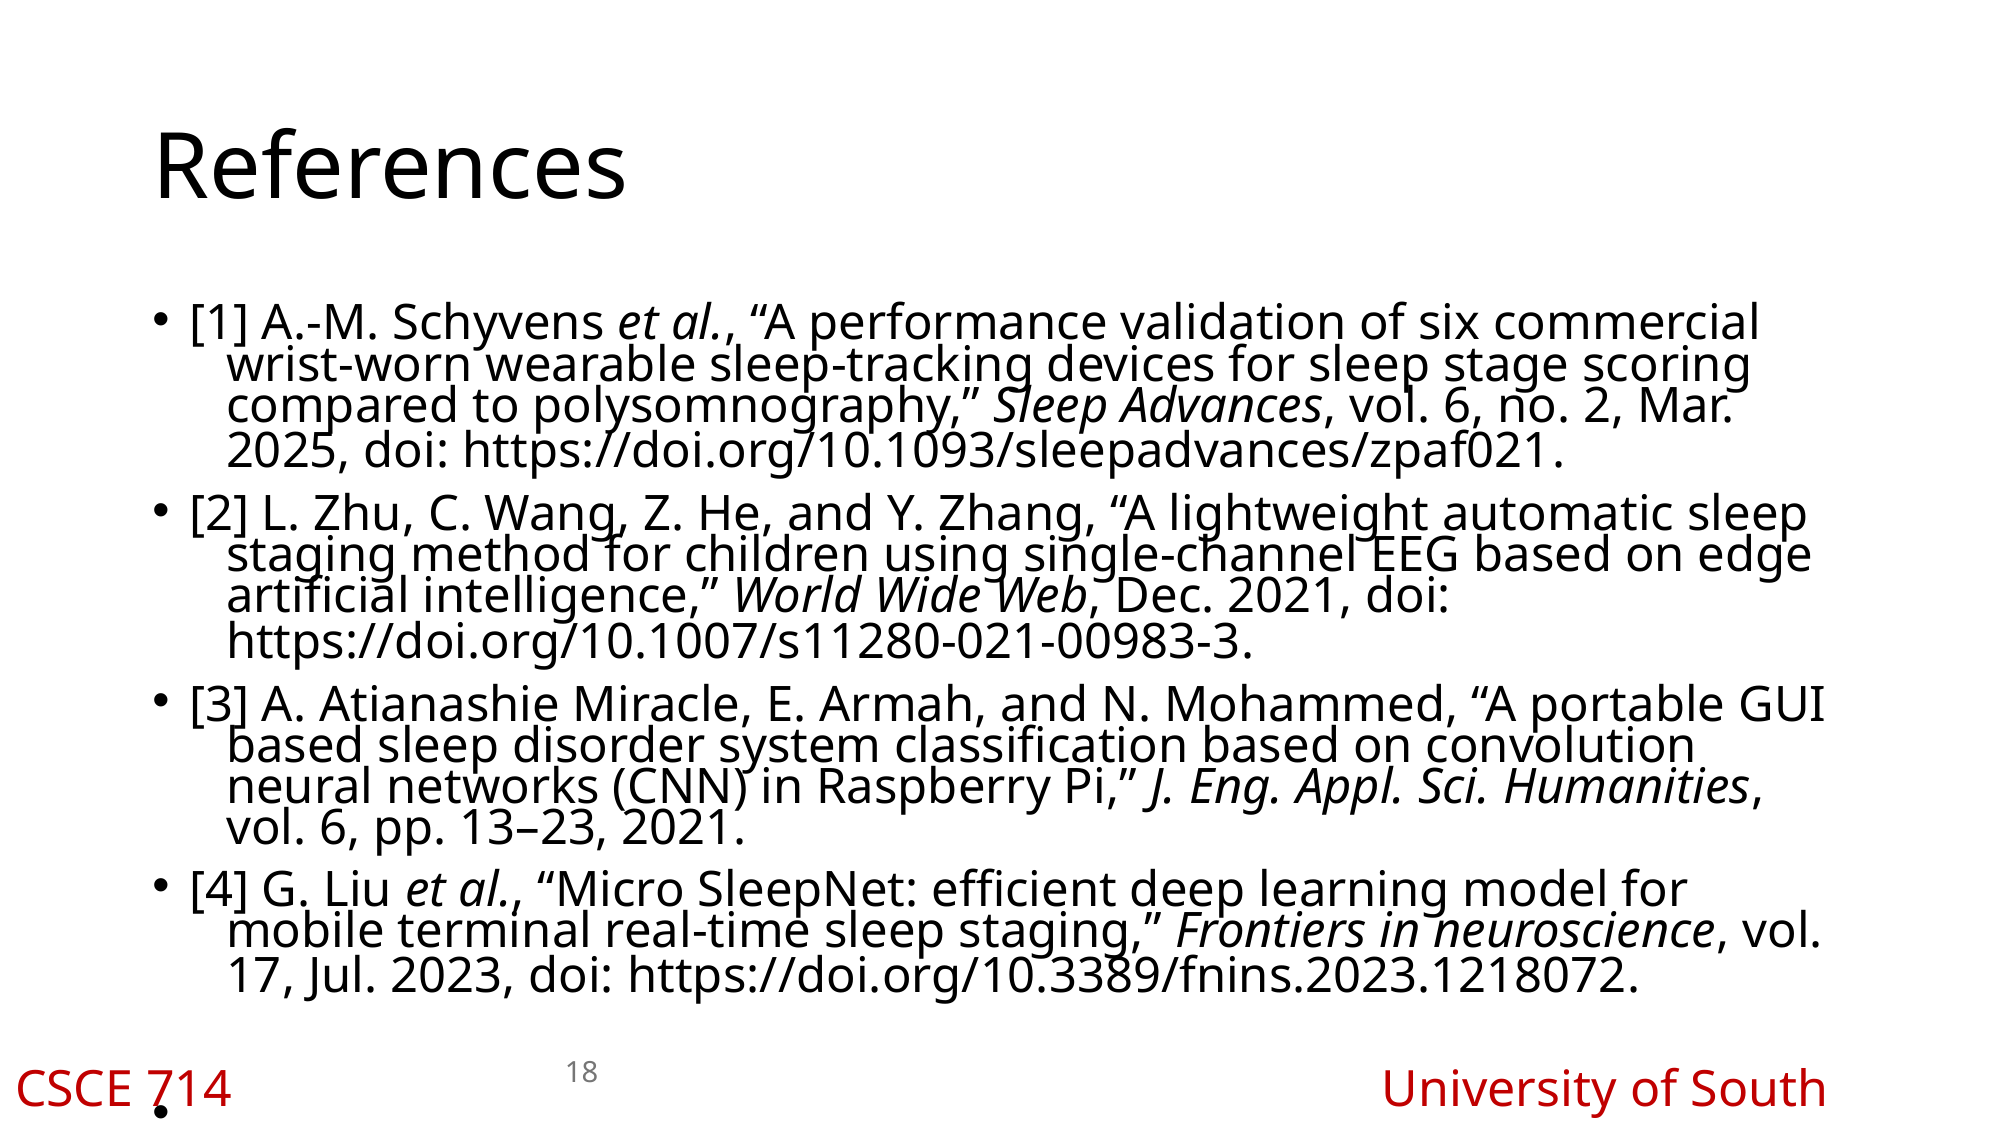

# References
[1] A.-M. Schyvens et al., “A performance validation of six commercial wrist-worn wearable sleep-tracking devices for sleep stage scoring compared to polysomnography,” Sleep Advances, vol. 6, no. 2, Mar. 2025, doi: https://doi.org/10.1093/sleepadvances/zpaf021.
‌[2] L. Zhu, C. Wang, Z. He, and Y. Zhang, “A lightweight automatic sleep staging method for children using single-channel EEG based on edge artificial intelligence,” World Wide Web, Dec. 2021, doi: https://doi.org/10.1007/s11280-021-00983-3.
‌[3] A. Atianashie Miracle, E. Armah, and N. Mohammed, “A portable GUI based sleep disorder system classification based on convolution neural networks (CNN) in Raspberry Pi,” J. Eng. Appl. Sci. Humanities, vol. 6, pp. 13–23, 2021.
[4] G. Liu et al., “Micro SleepNet: efficient deep learning model for mobile terminal real-time sleep staging,” Frontiers in neuroscience, vol. 17, Jul. 2023, doi: https://doi.org/10.3389/fnins.2023.1218072.
CSCE 714
University of South Carolina